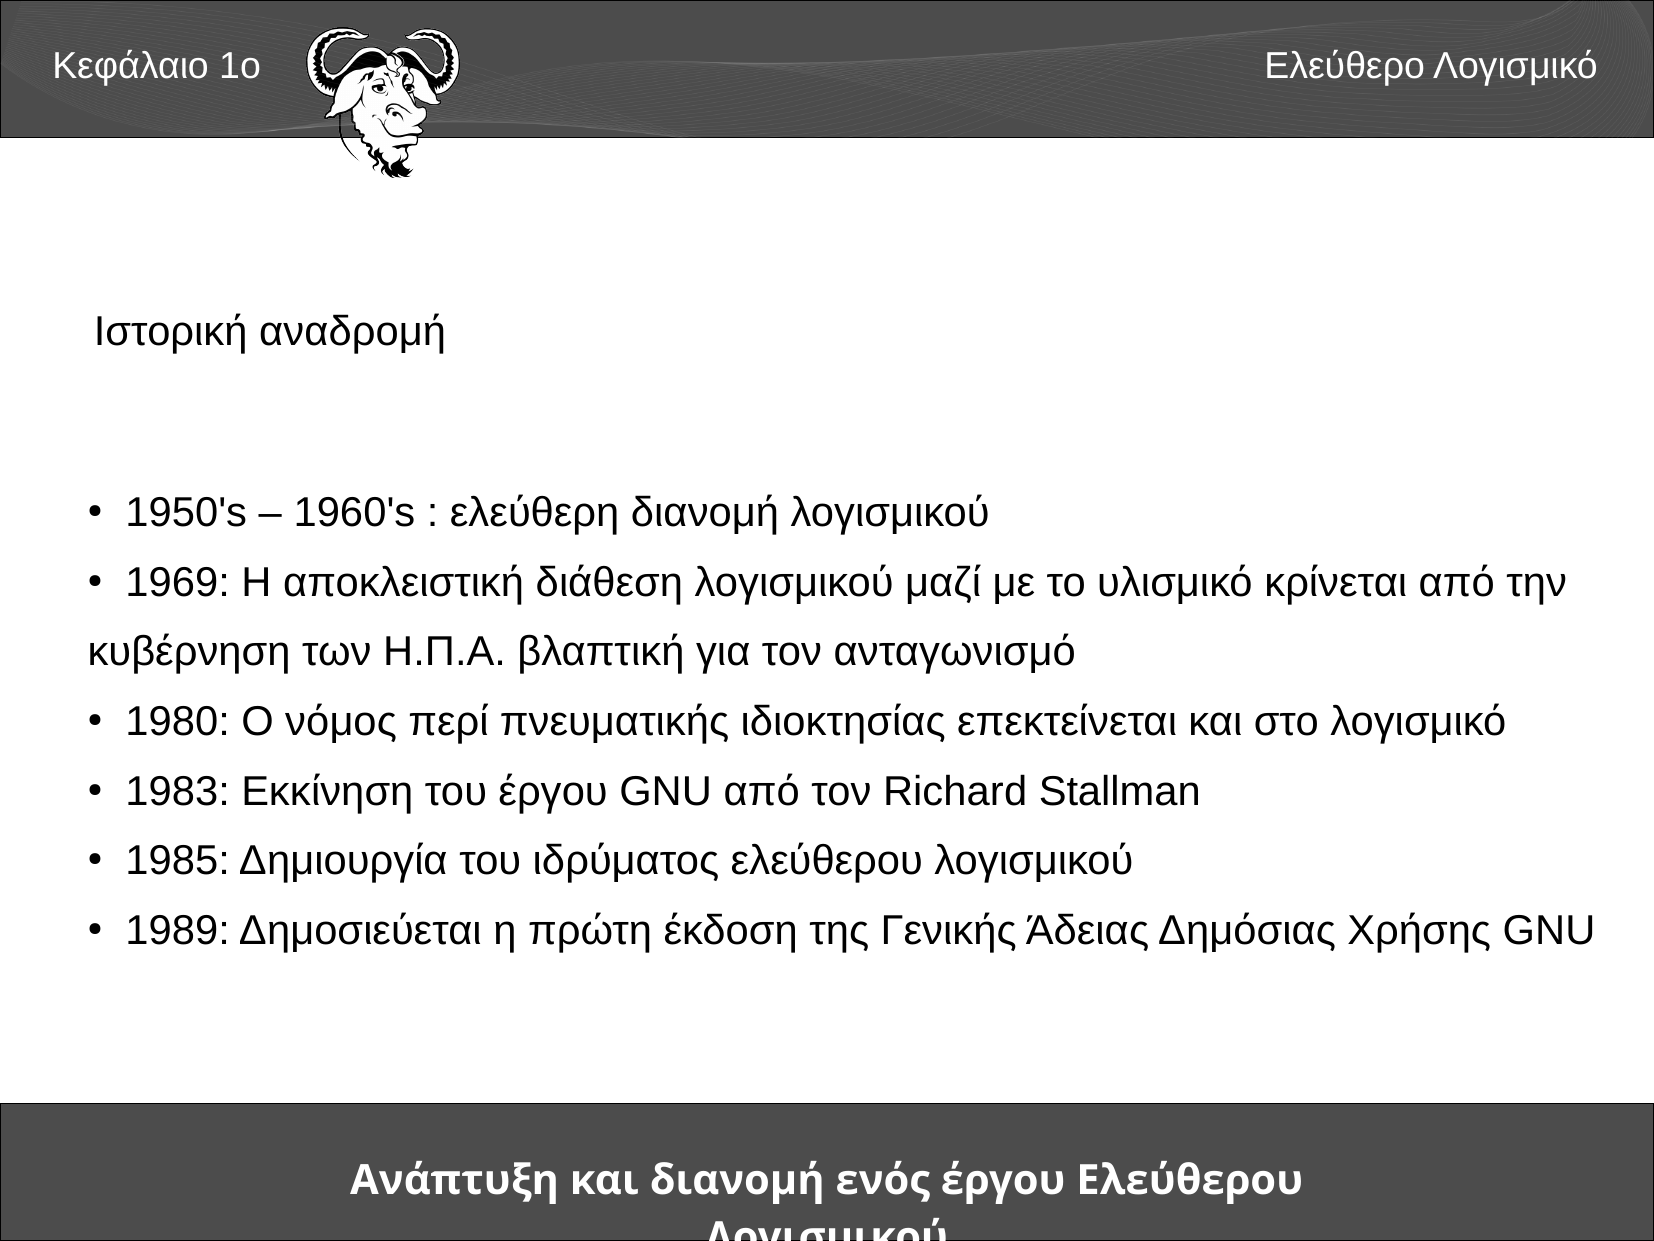

Κεφάλαιο 1ο
Ελεύθερο Λογισμικό
Ιστορική αναδρομή
 1950's – 1960's : ελεύθερη διανομή λογισμικού
 1969: Η αποκλειστική διάθεση λογισμικού μαζί με το υλισμικό κρίνεται από την κυβέρνηση των Η.Π.Α. βλαπτική για τον ανταγωνισμό
 1980: Ο νόμος περί πνευματικής ιδιοκτησίας επεκτείνεται και στο λογισμικό
 1983: Εκκίνηση του έργου GNU από τον Richard Stallman
 1985: Δημιουργία του ιδρύματος ελεύθερου λογισμικού
 1989: Δημοσιεύεται η πρώτη έκδοση της Γενικής Άδειας Δημόσιας Χρήσης GNU
Ανάπτυξη και διανομή ενός έργου Ελεύθερου Λογισμικού